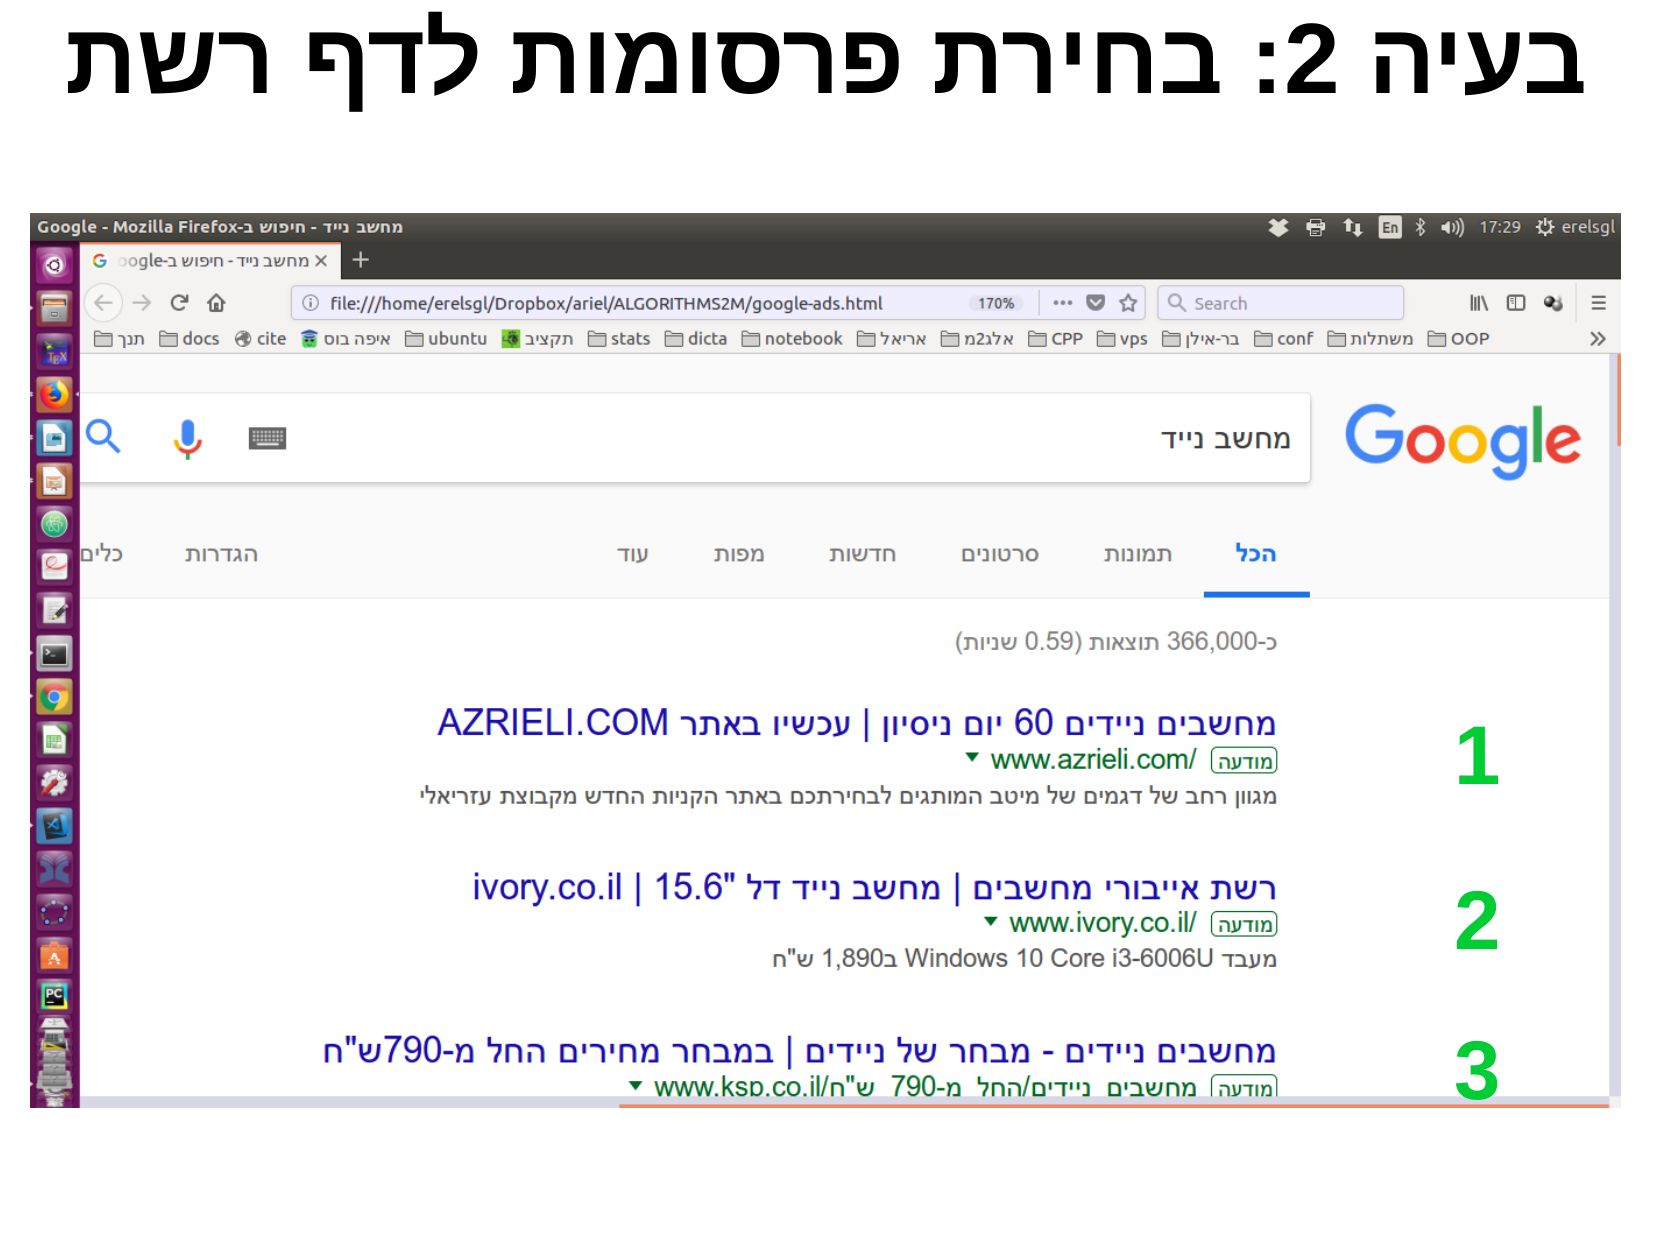

# בעיה 2: בחירת פרסומות לדף רשת
1
2
3